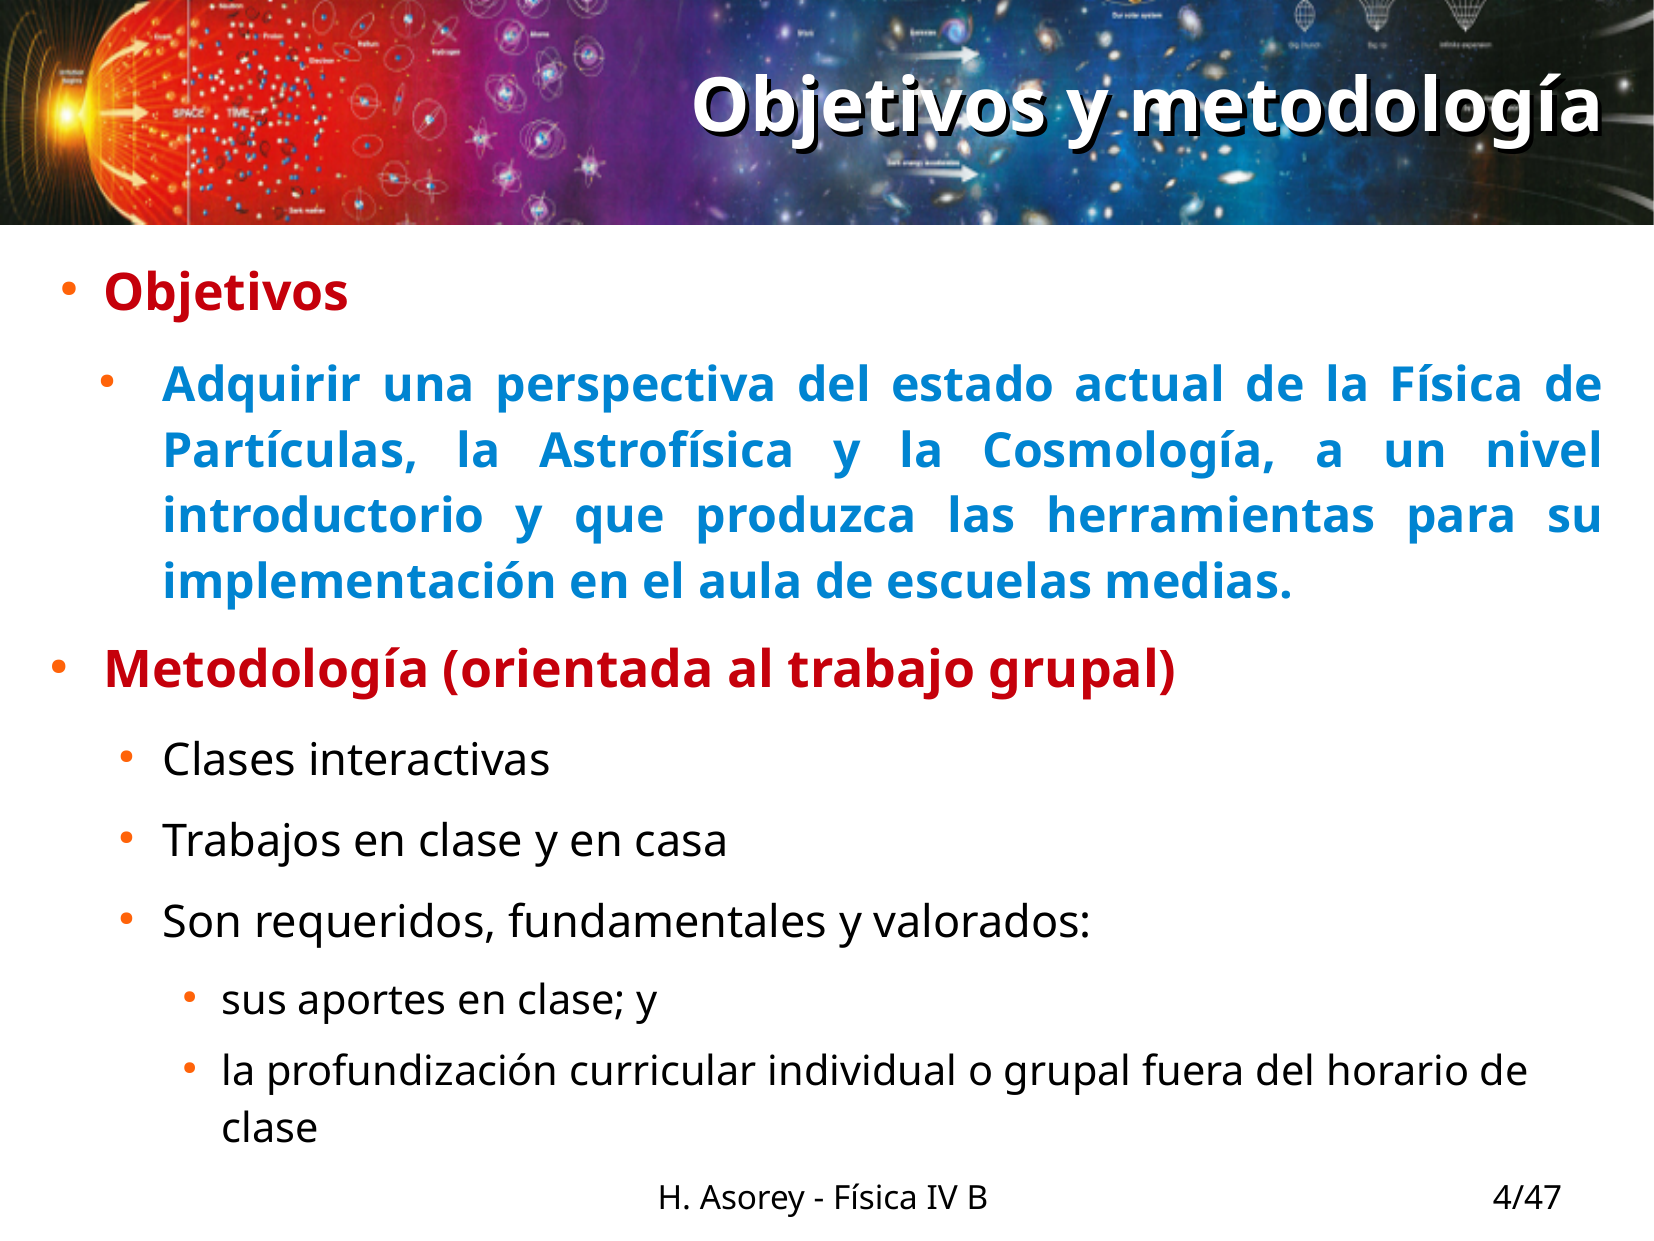

# Objetivos y metodología
Objetivos
Adquirir una perspectiva del estado actual de la Física de Partículas, la Astrofísica y la Cosmología, a un nivel introductorio y que produzca las herramientas para su implementación en el aula de escuelas medias.
Metodología (orientada al trabajo grupal)
Clases interactivas
Trabajos en clase y en casa
Son requeridos, fundamentales y valorados:
sus aportes en clase; y
la profundización curricular individual o grupal fuera del horario de clase
H. Asorey - Física IV B
4